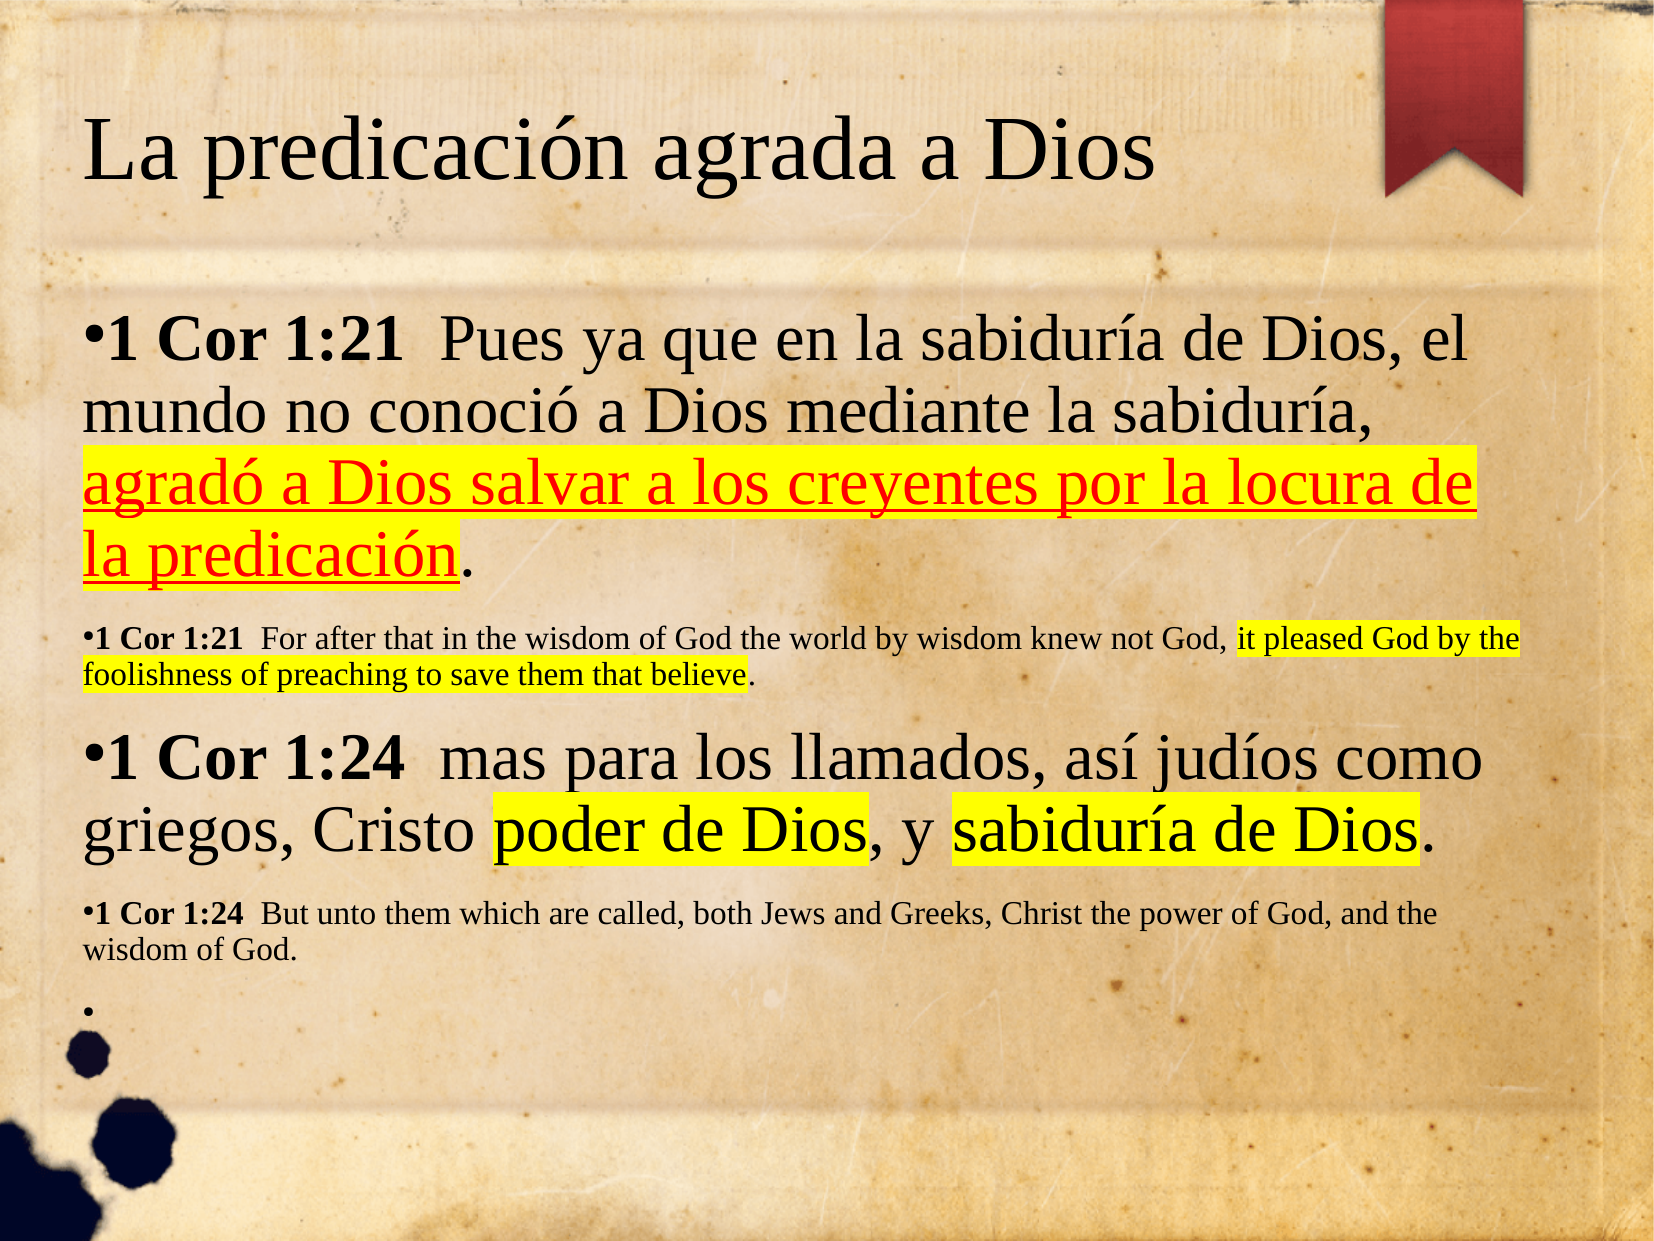

# La predicación agrada a Dios
1 Cor 1:21  Pues ya que en la sabiduría de Dios, el mundo no conoció a Dios mediante la sabiduría, agradó a Dios salvar a los creyentes por la locura de la predicación.
1 Cor 1:21  For after that in the wisdom of God the world by wisdom knew not God, it pleased God by the foolishness of preaching to save them that believe.
1 Cor 1:24  mas para los llamados, así judíos como griegos, Cristo poder de Dios, y sabiduría de Dios.
1 Cor 1:24  But unto them which are called, both Jews and Greeks, Christ the power of God, and the wisdom of God.